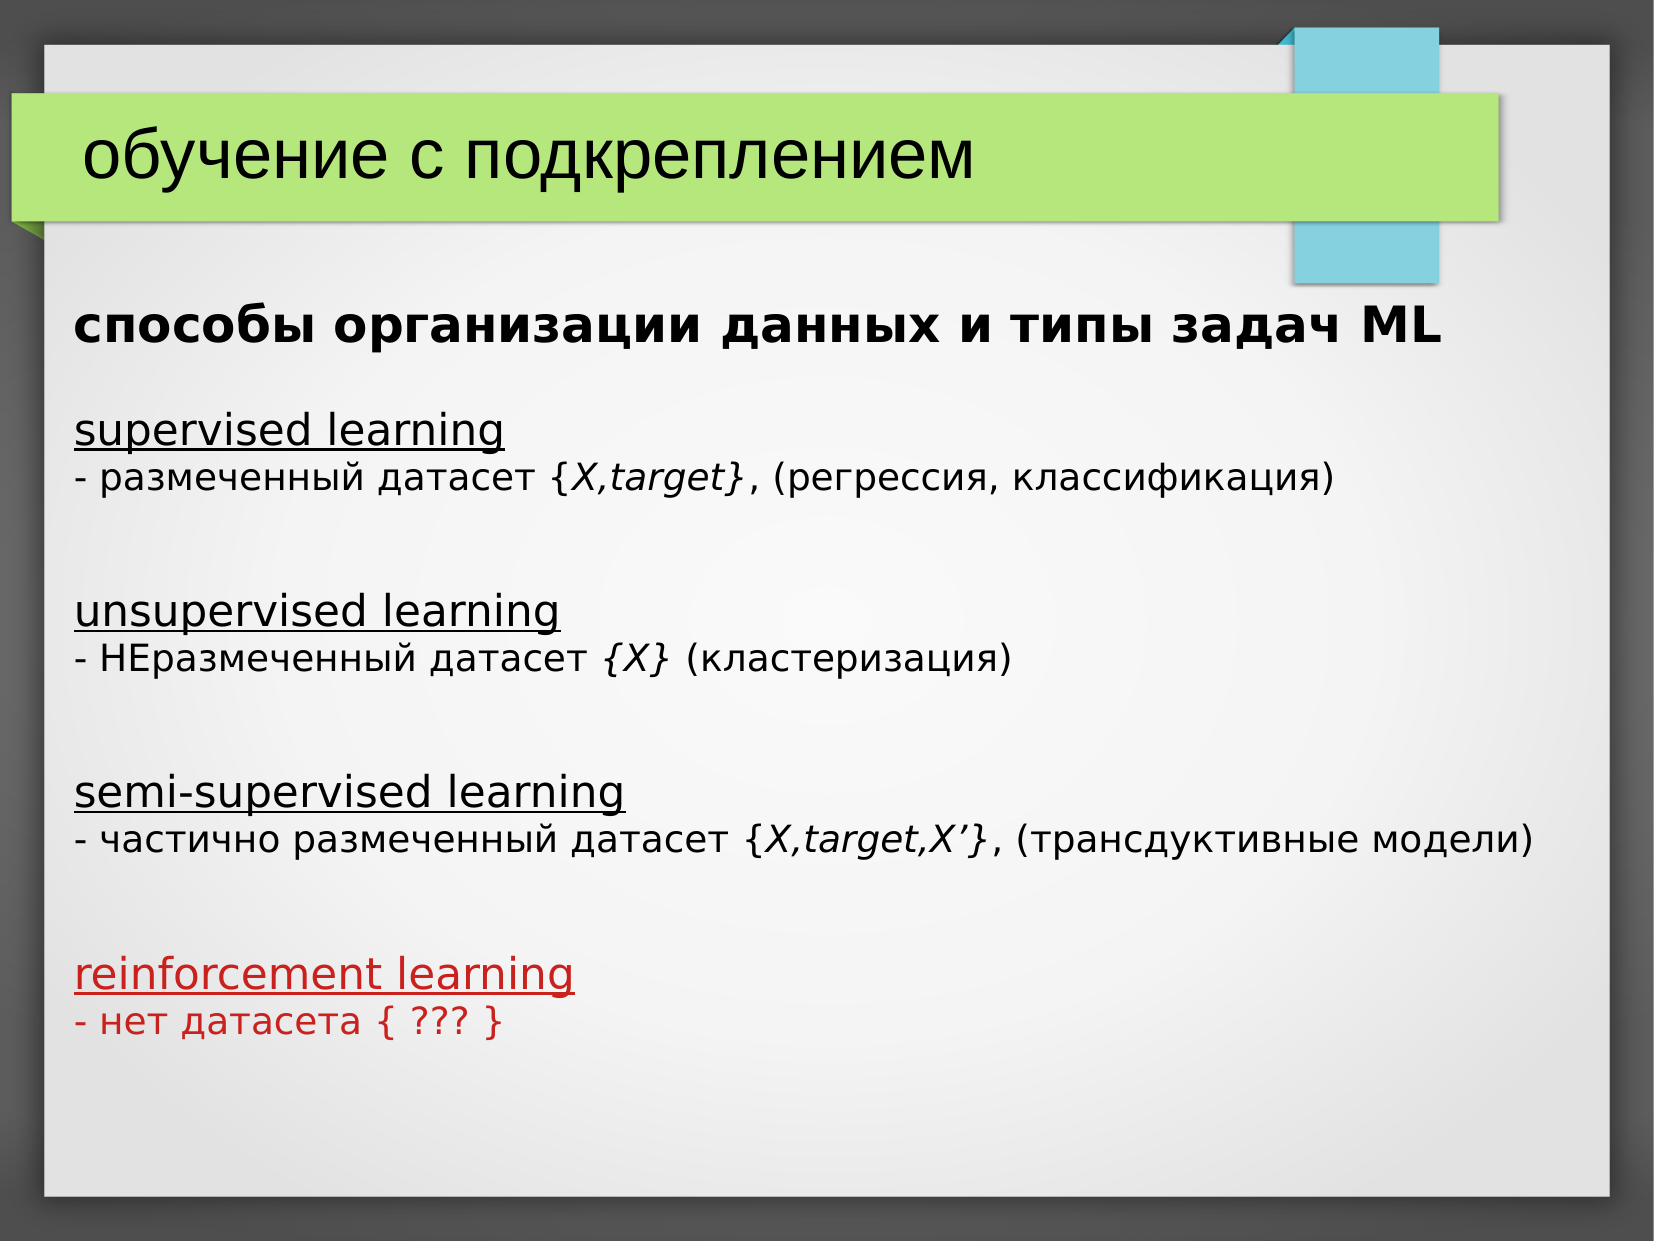

# обучение с подкреплением
способы организации данных и типы задач ML
supervised learning
- размеченный датасет {X,target}, (регрессия, классификация)
unsupervised learning
- НЕразмеченный датасет {X} (кластеризация)
semi-supervised learning
- частично размеченный датасет {X,target,X’}, (трансдуктивные модели)
reinforcement learning
- нет датасета { ??? }